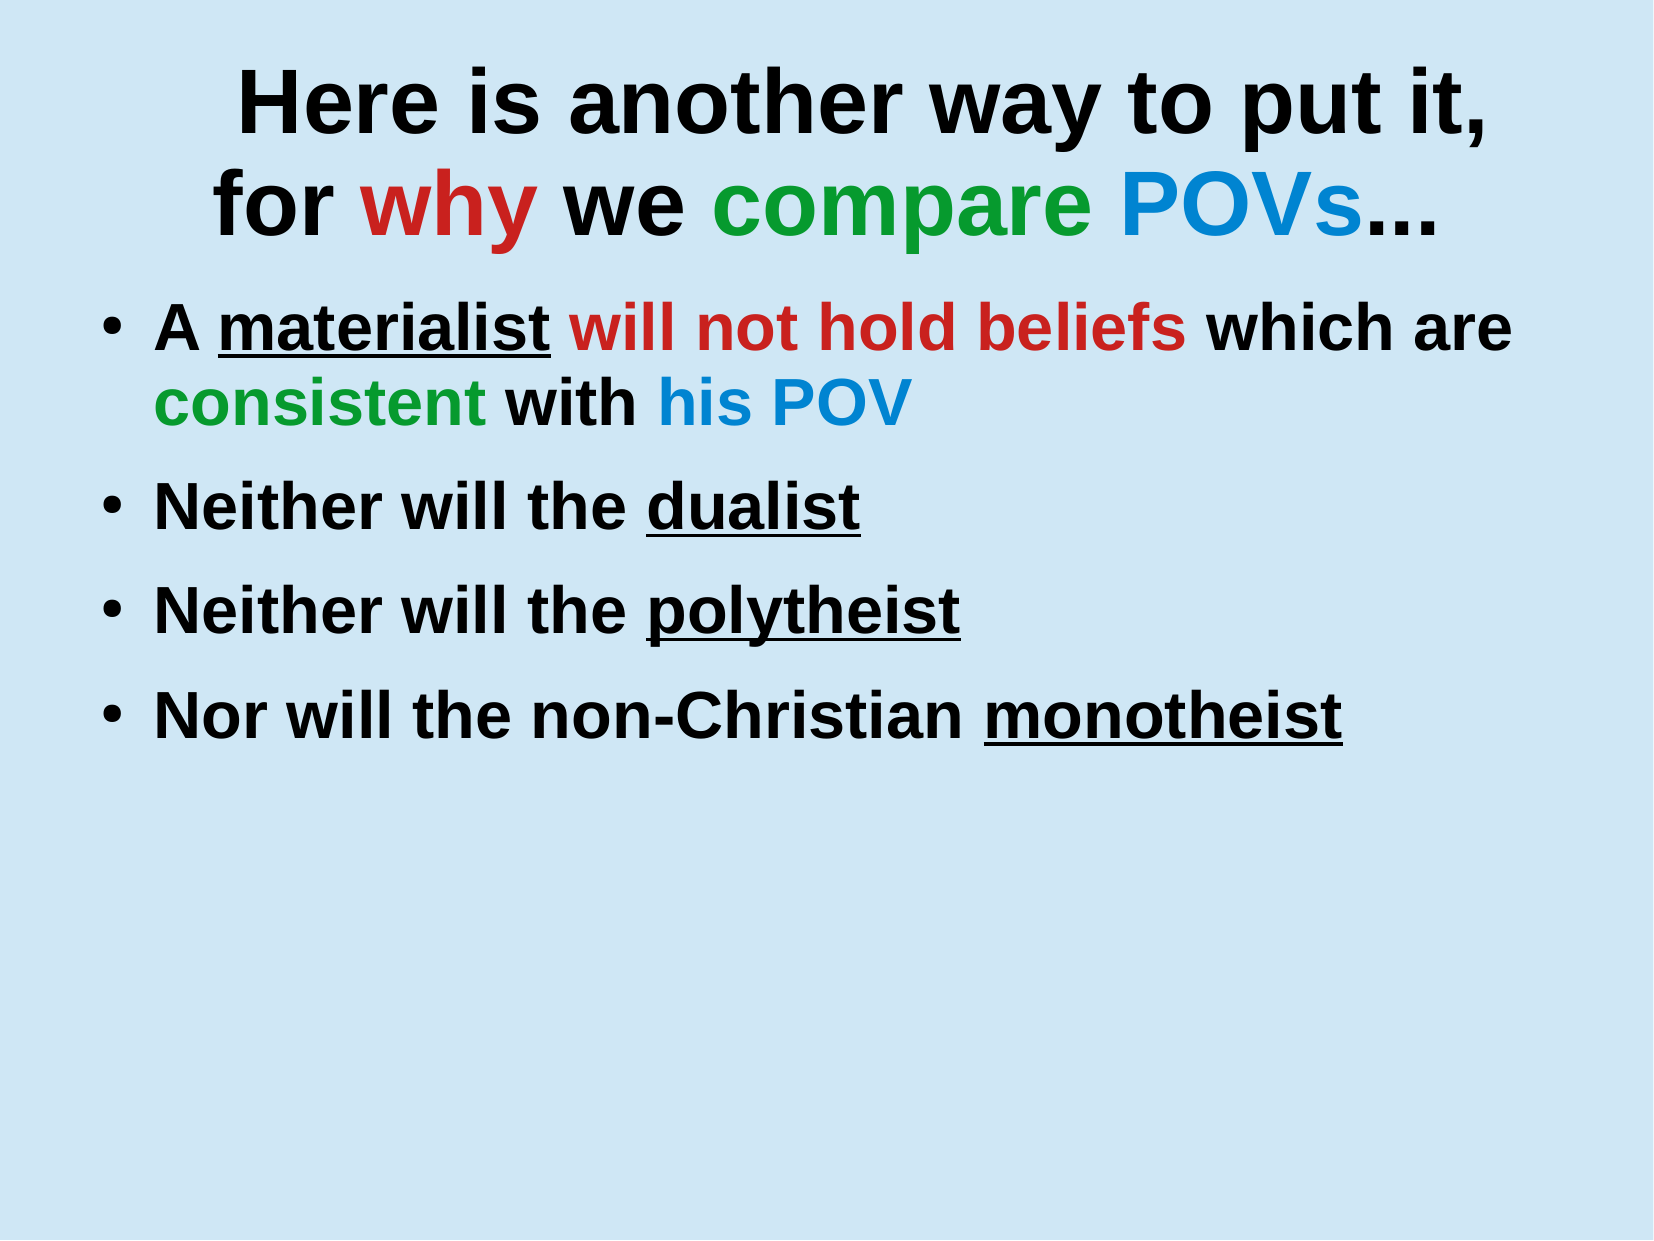

# Here is another way to put it, for why we compare POVs...
A materialist will not hold beliefs which are consistent with his POV
Neither will the dualist
Neither will the polytheist
Nor will the non-Christian monotheist